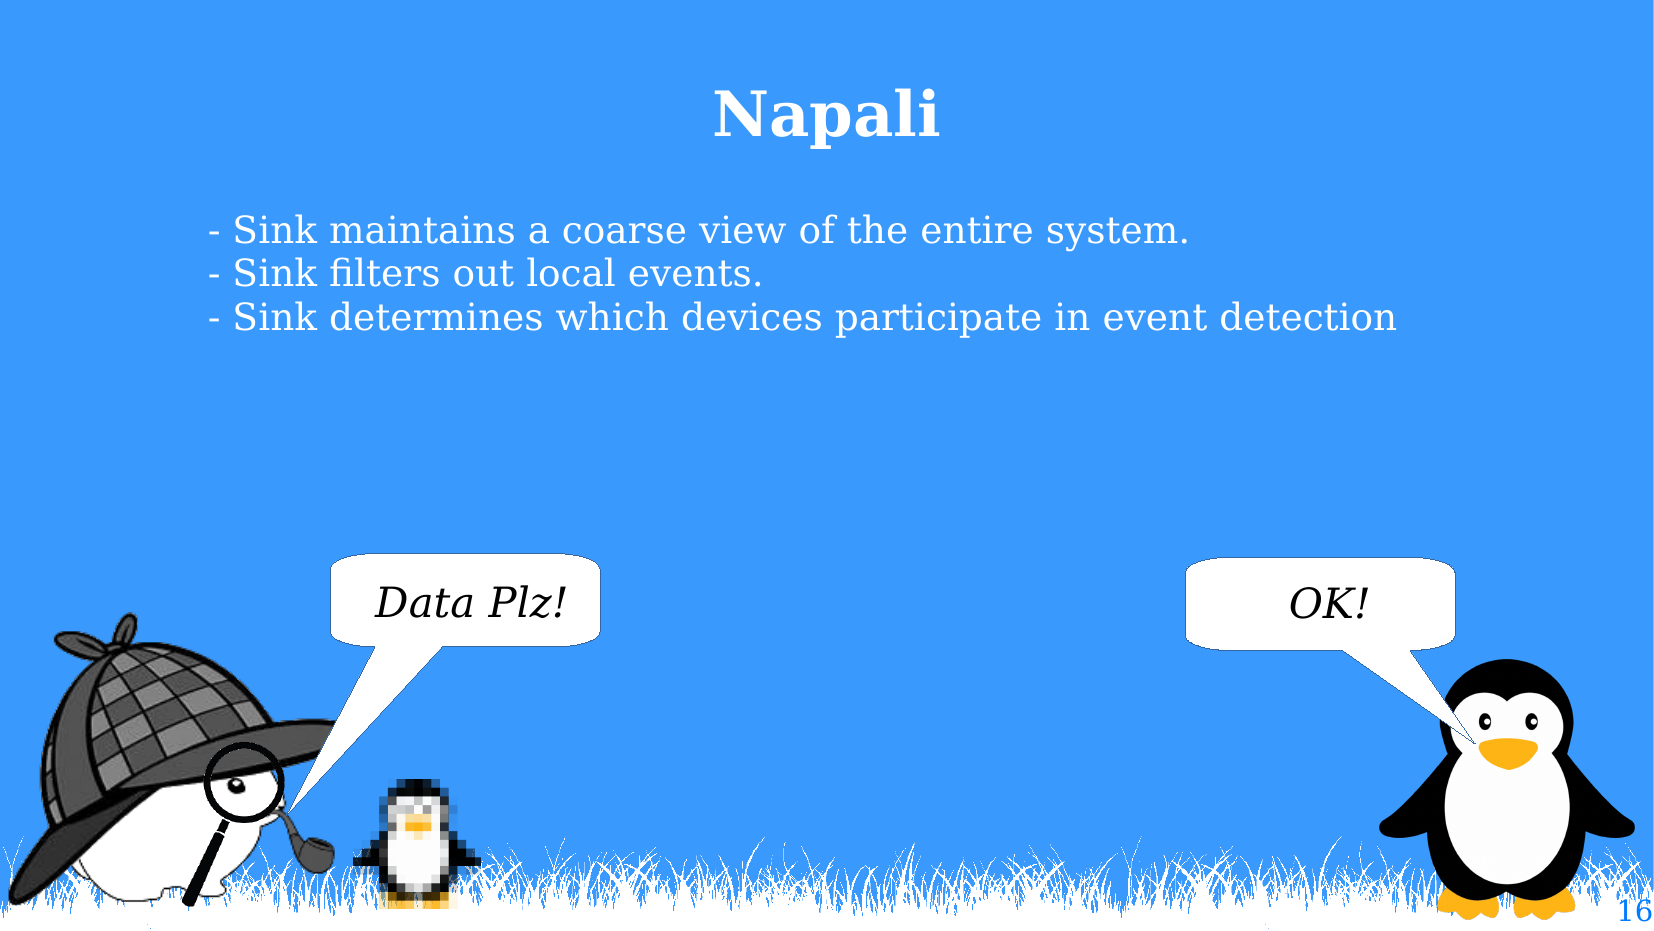

# Napali
- Sink maintains a coarse view of the entire system.
- Sink filters out local events.
- Sink determines which devices participate in event detection
Data Plz!
OK!
16